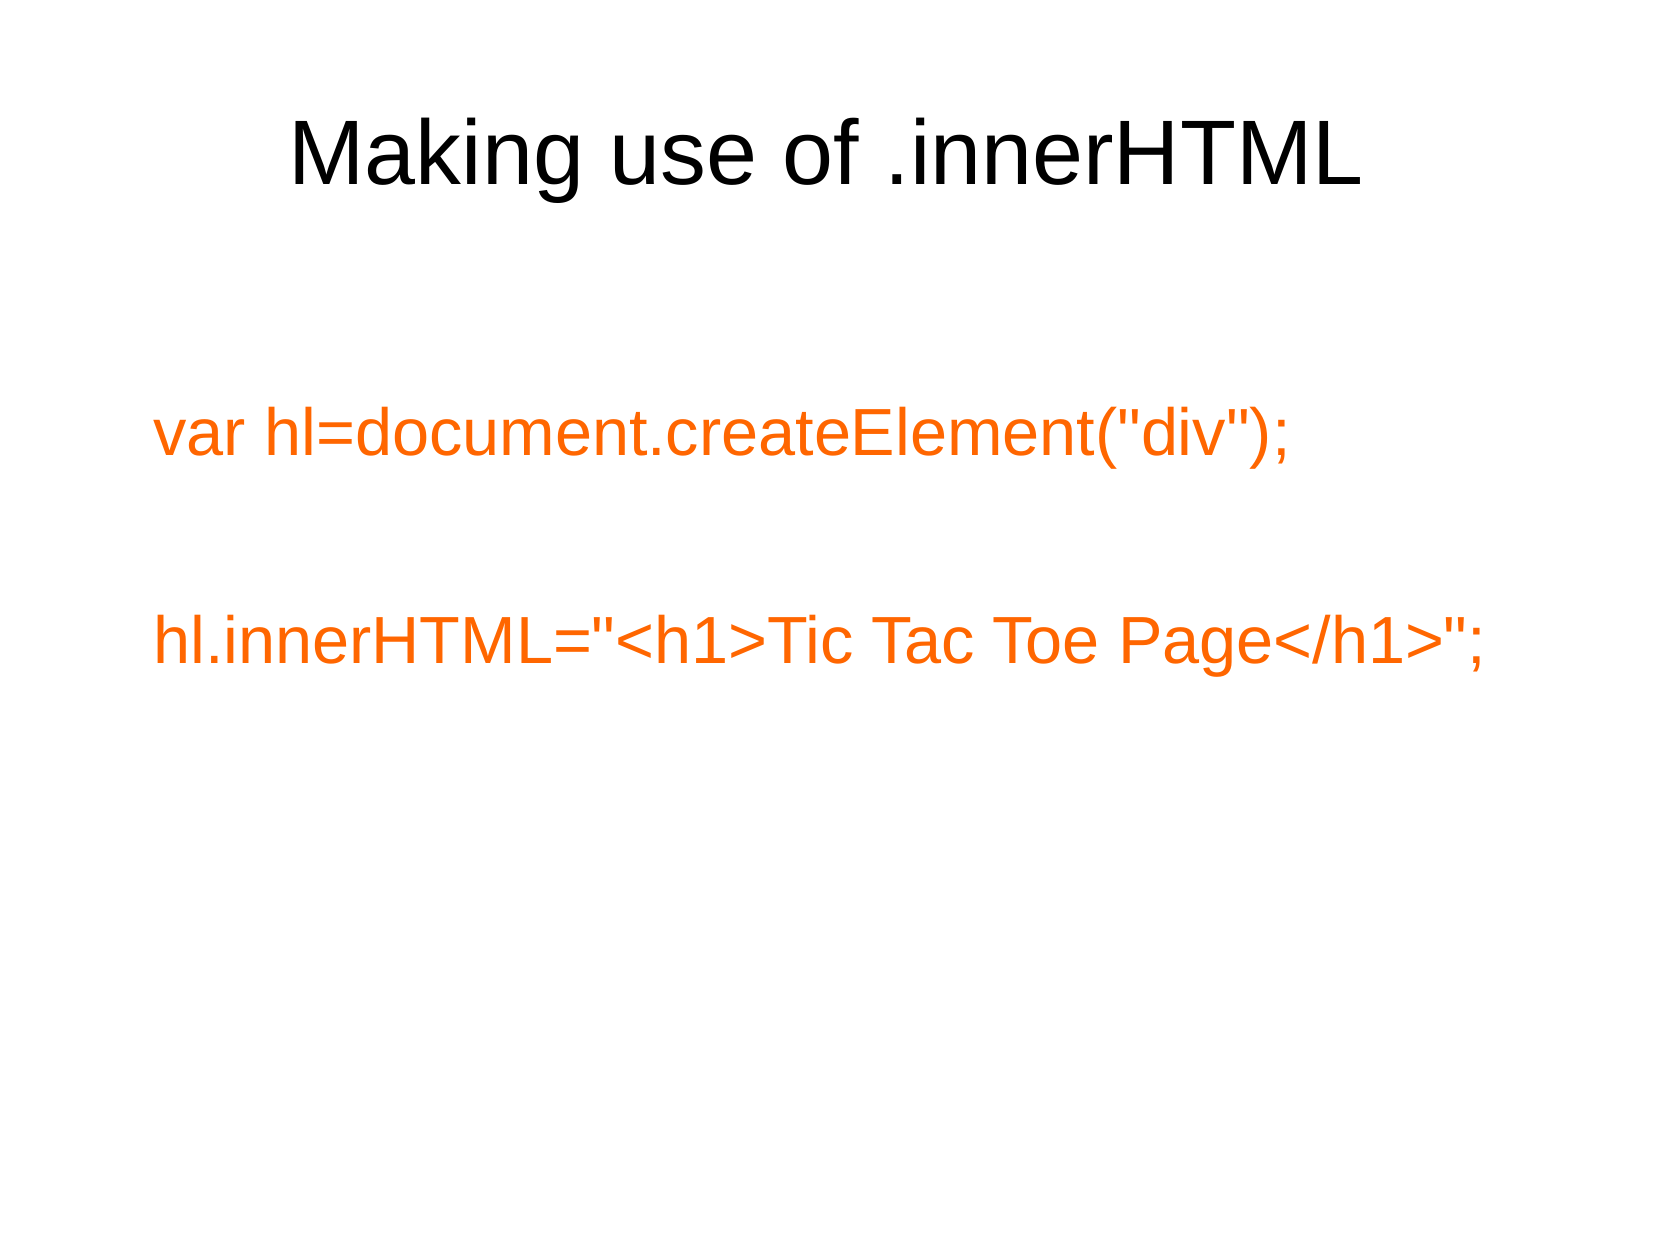

# Making use of .innerHTML
var hl=document.createElement("div");
hl.innerHTML="<h1>Tic Tac Toe Page</h1>";